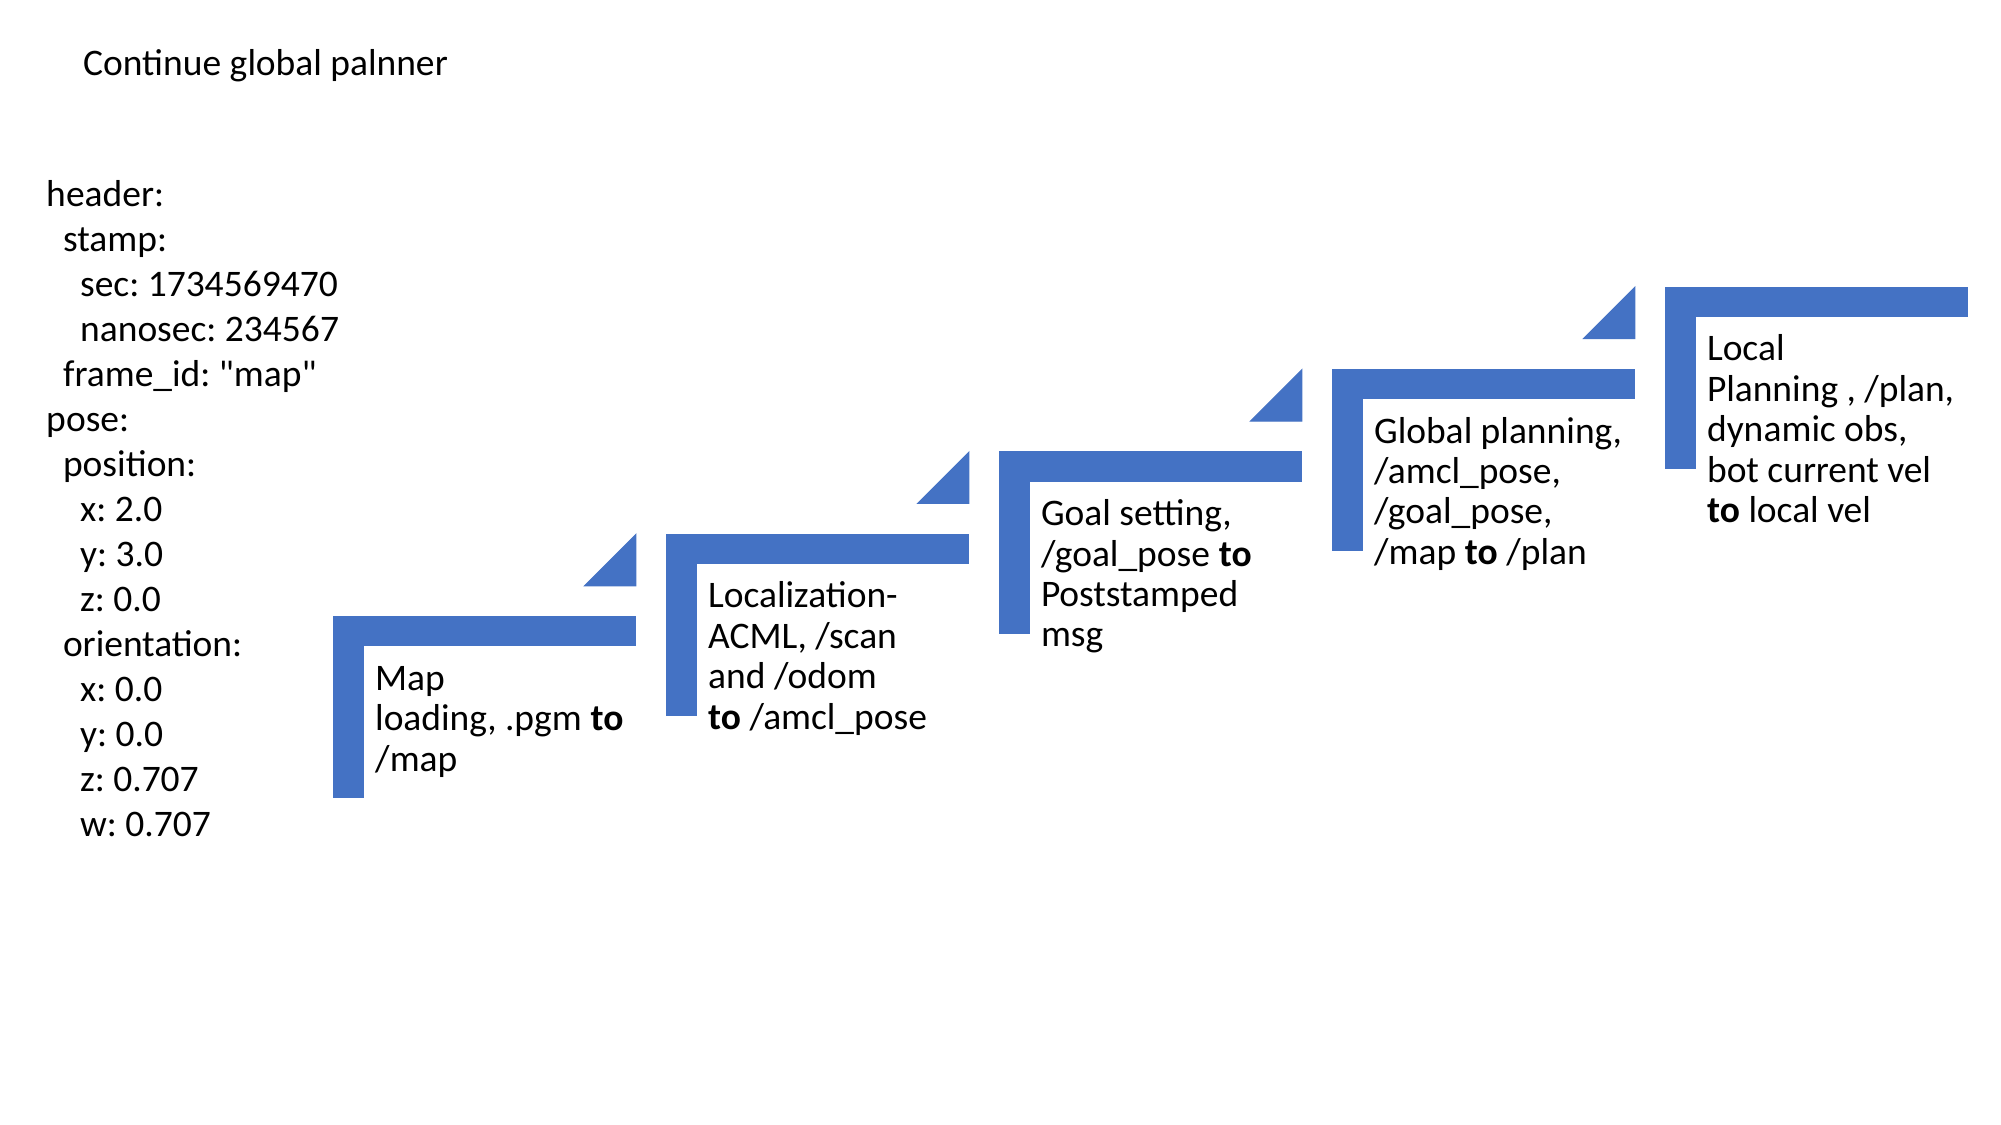

Continue global palnner
Local Planning , /plan, dynamic obs, bot current vel to local vel
Global planning, /amcl_pose, /goal_pose, /map to /plan
Goal setting, /goal_pose to Poststamped msg
Localization-ACML, /scan and /odom to /amcl_pose
Map loading, .pgm to /map
header:
 stamp:
 sec: 1734569470
 nanosec: 234567
 frame_id: "map"
pose:
 position:
 x: 2.0
 y: 3.0
 z: 0.0
 orientation:
 x: 0.0
 y: 0.0
 z: 0.707
 w: 0.707